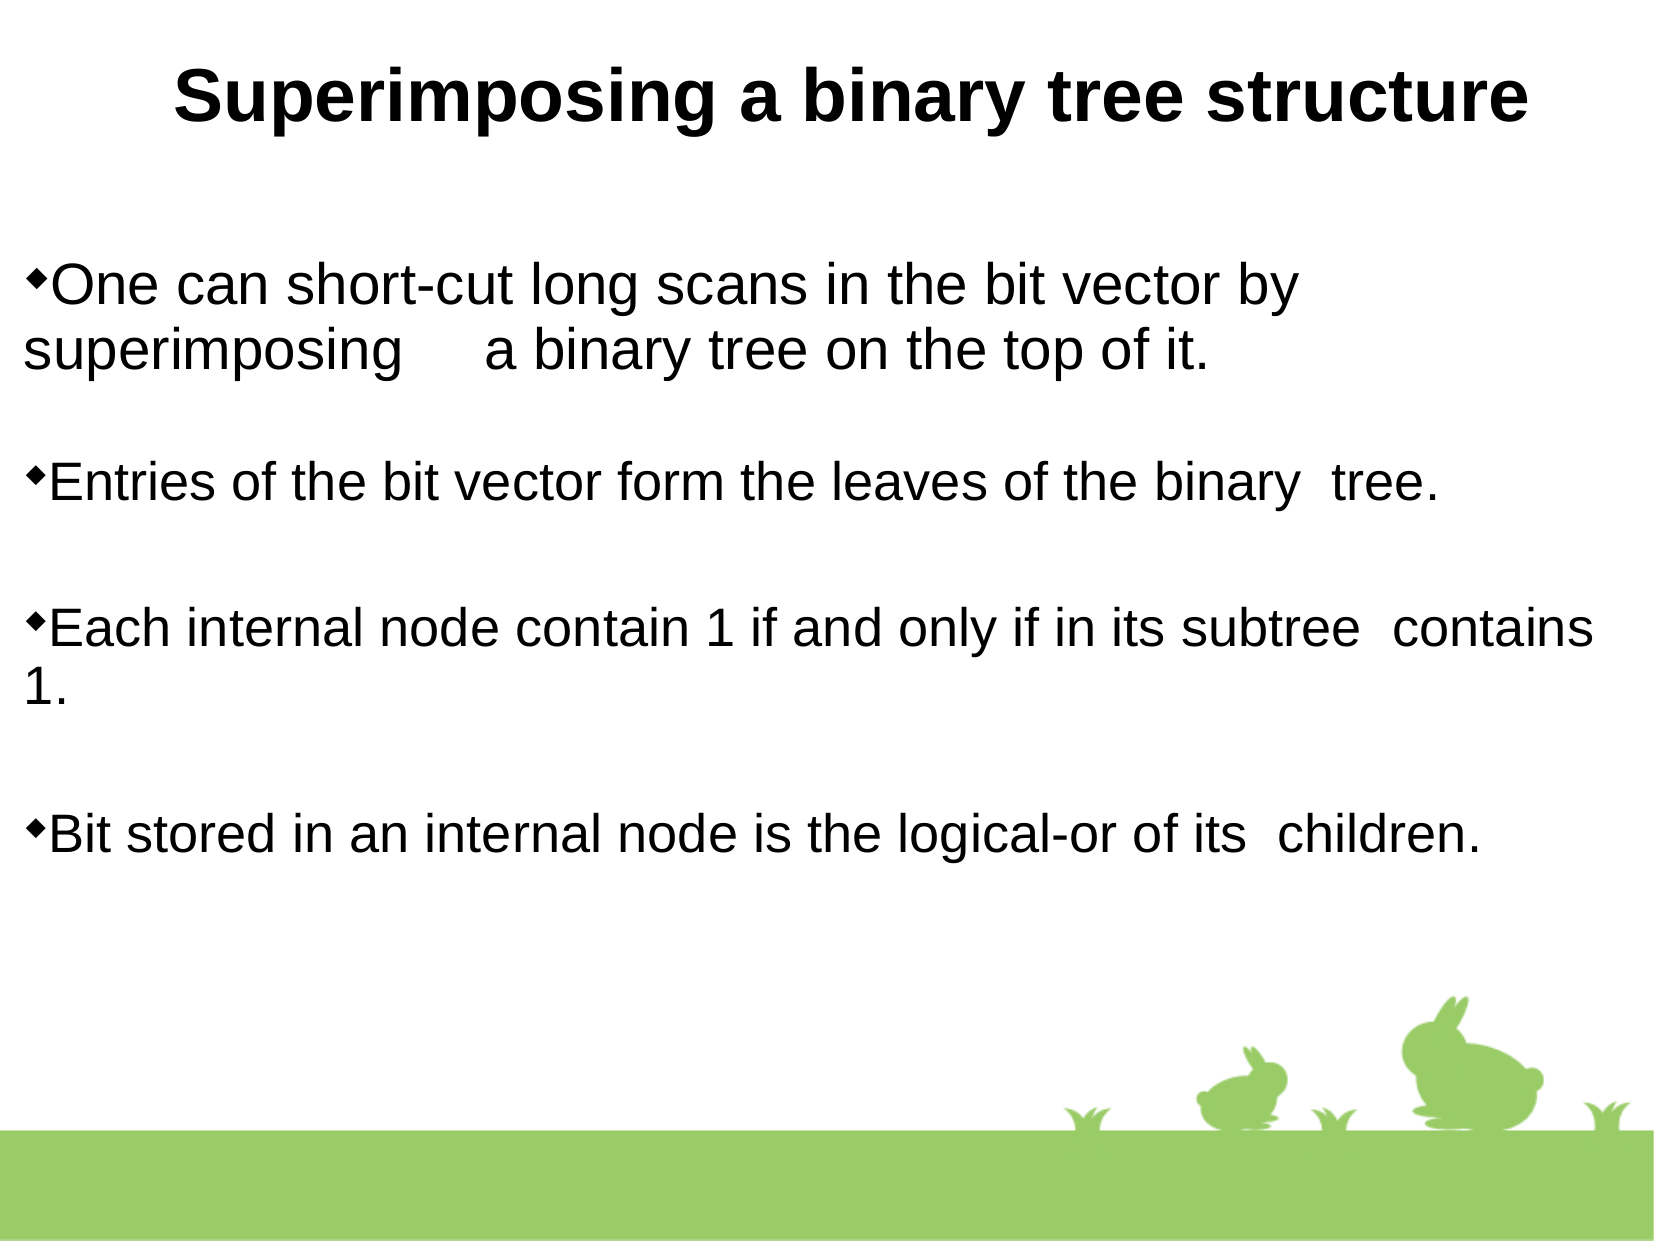

Superimposing a binary tree structure
One can short-cut long scans in the bit vector by superimposing a binary tree on the top of it.
Entries of the bit vector form the leaves of the binary tree.
Each internal node contain 1 if and only if in its subtree contains 1.
Bit stored in an internal node is the logical-or of its children.